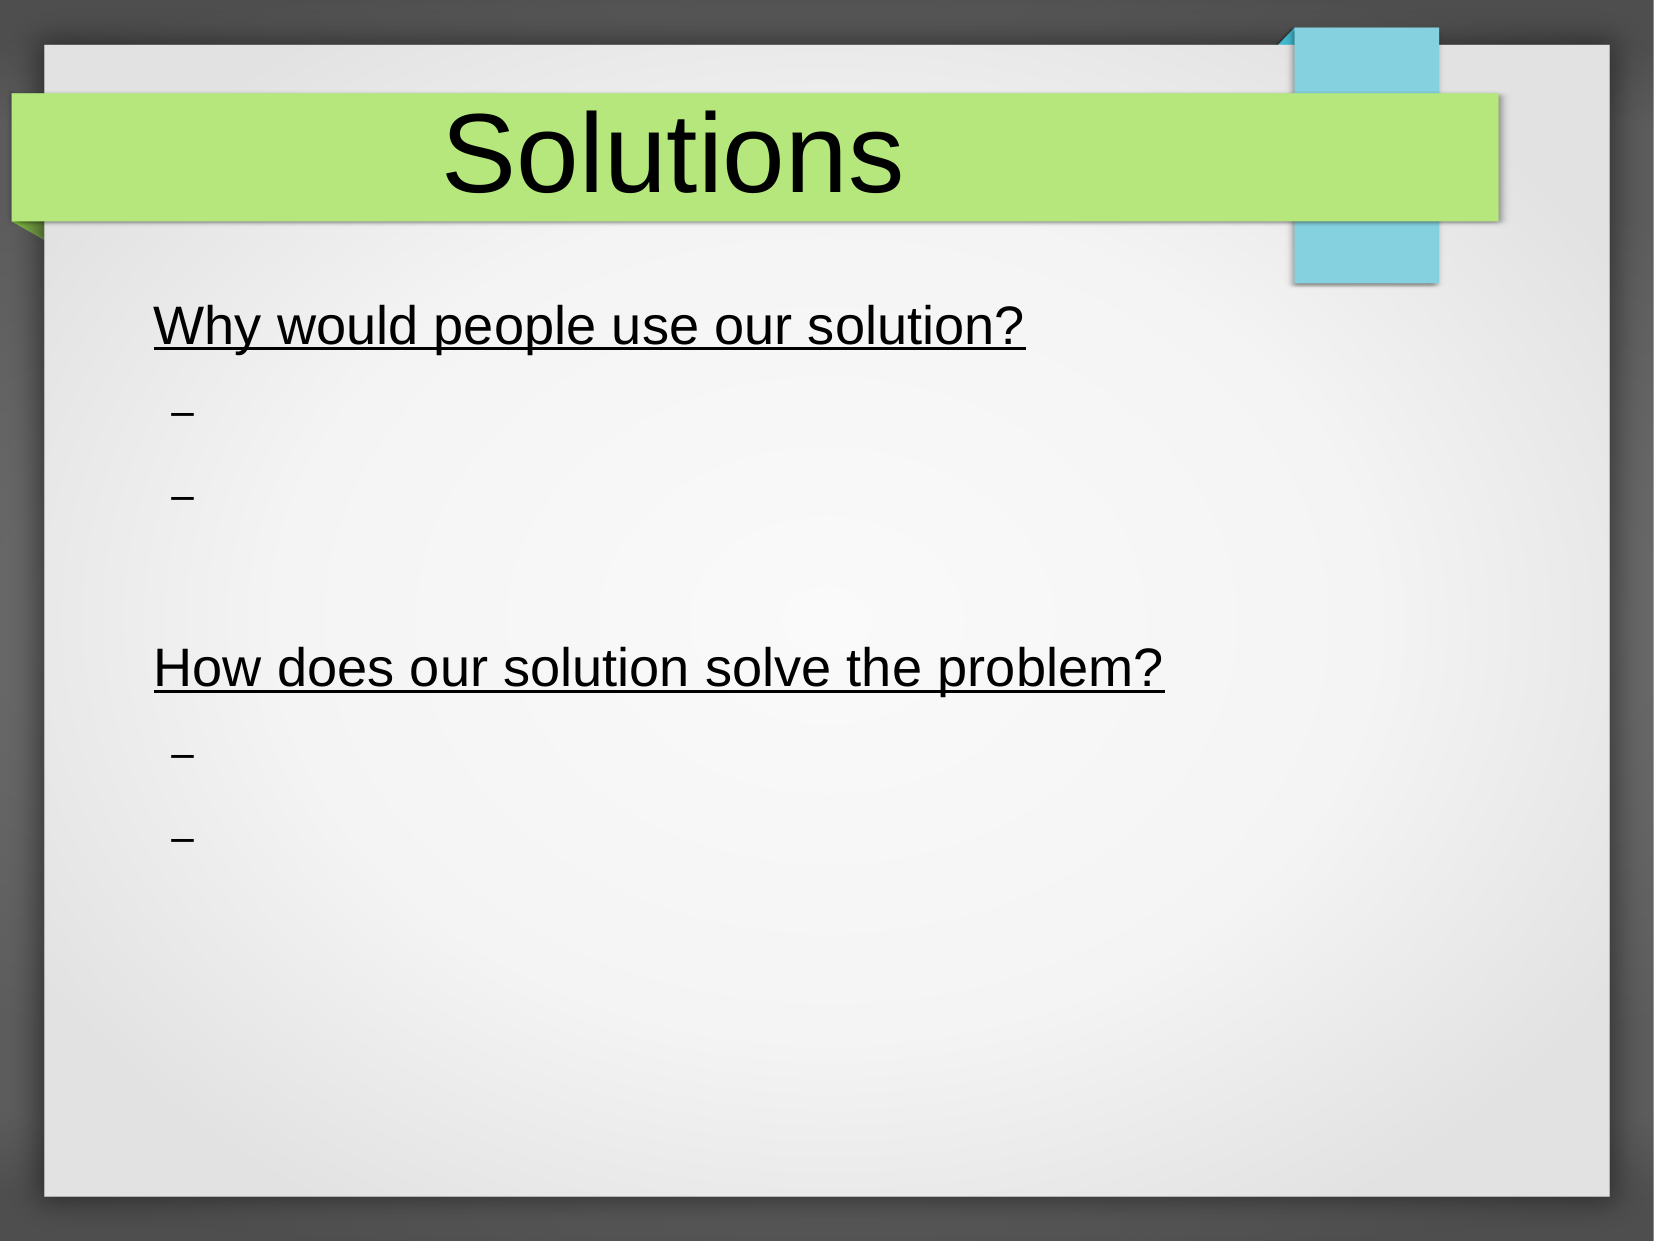

# Solutions
Why would people use our solution?
How does our solution solve the problem?